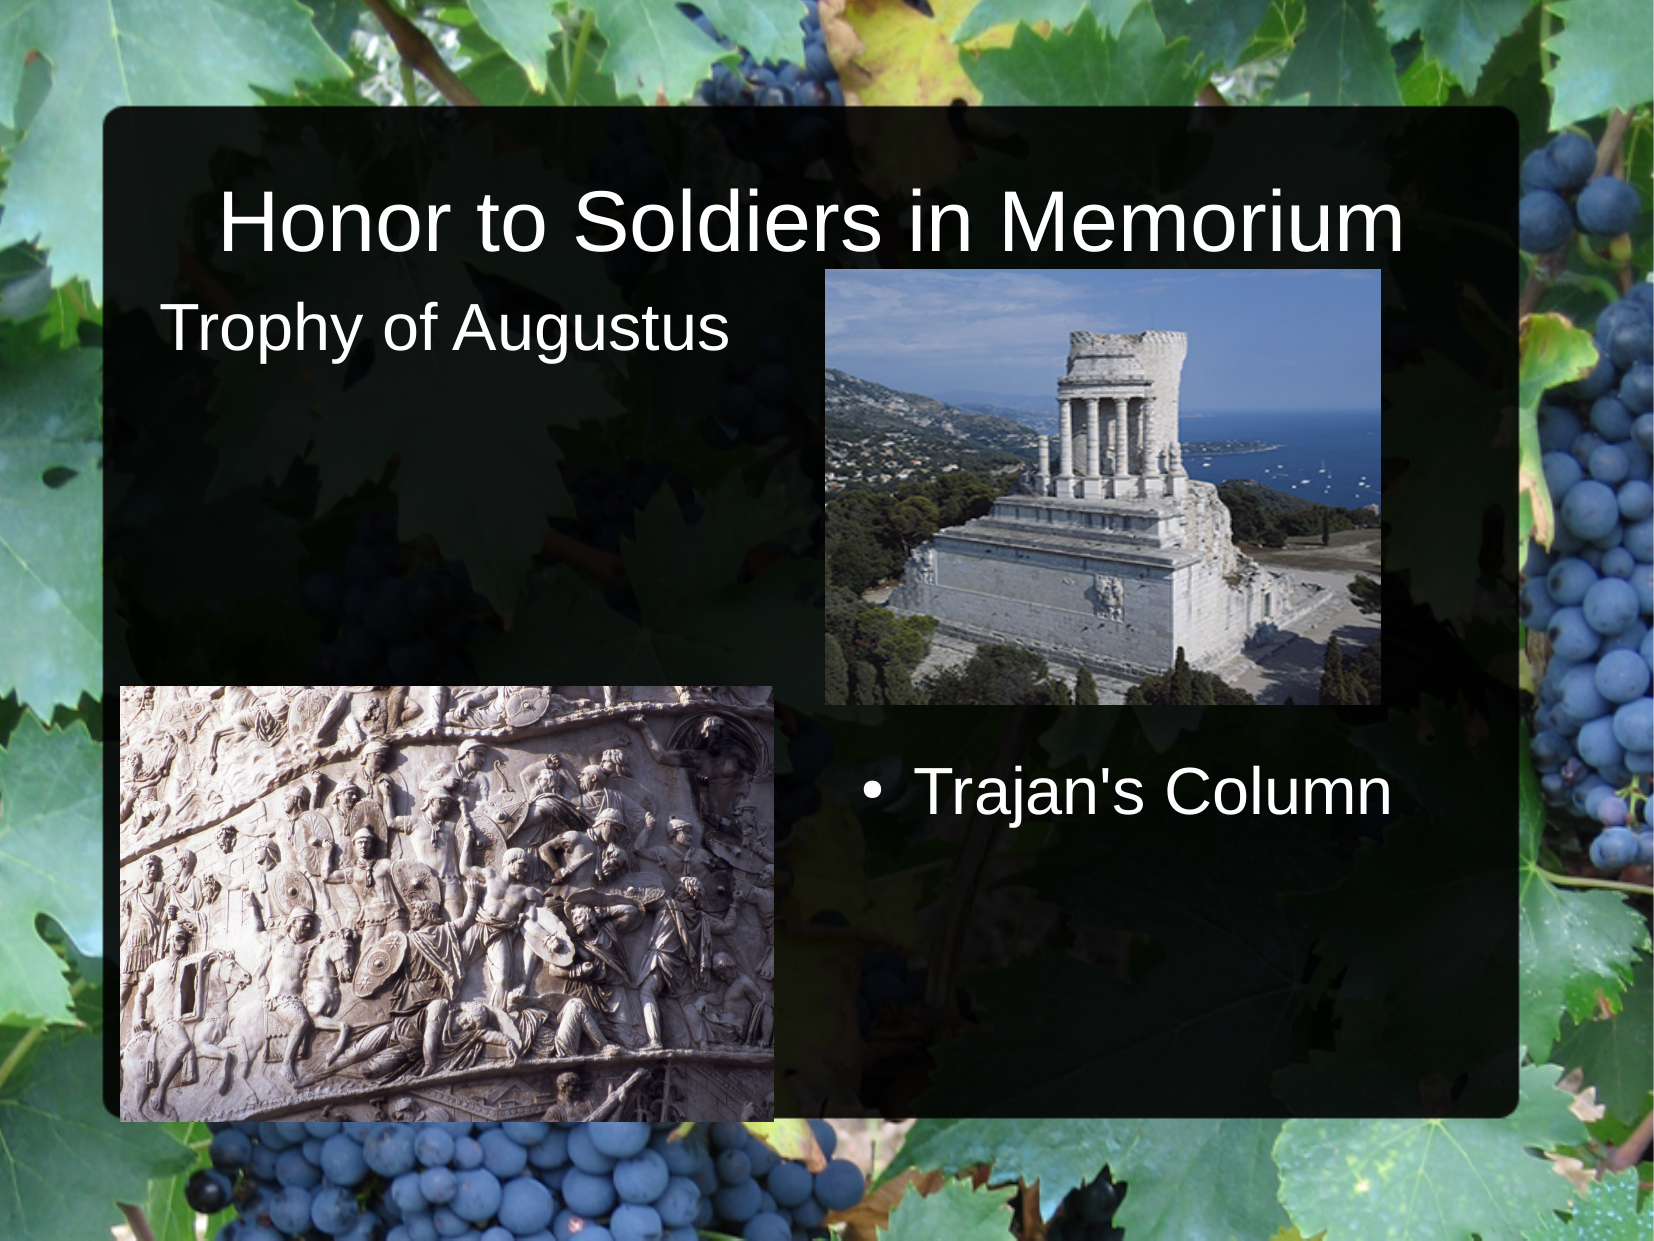

# Honor to Soldiers in Memorium
Trophy of Augustus
Trajan's Column